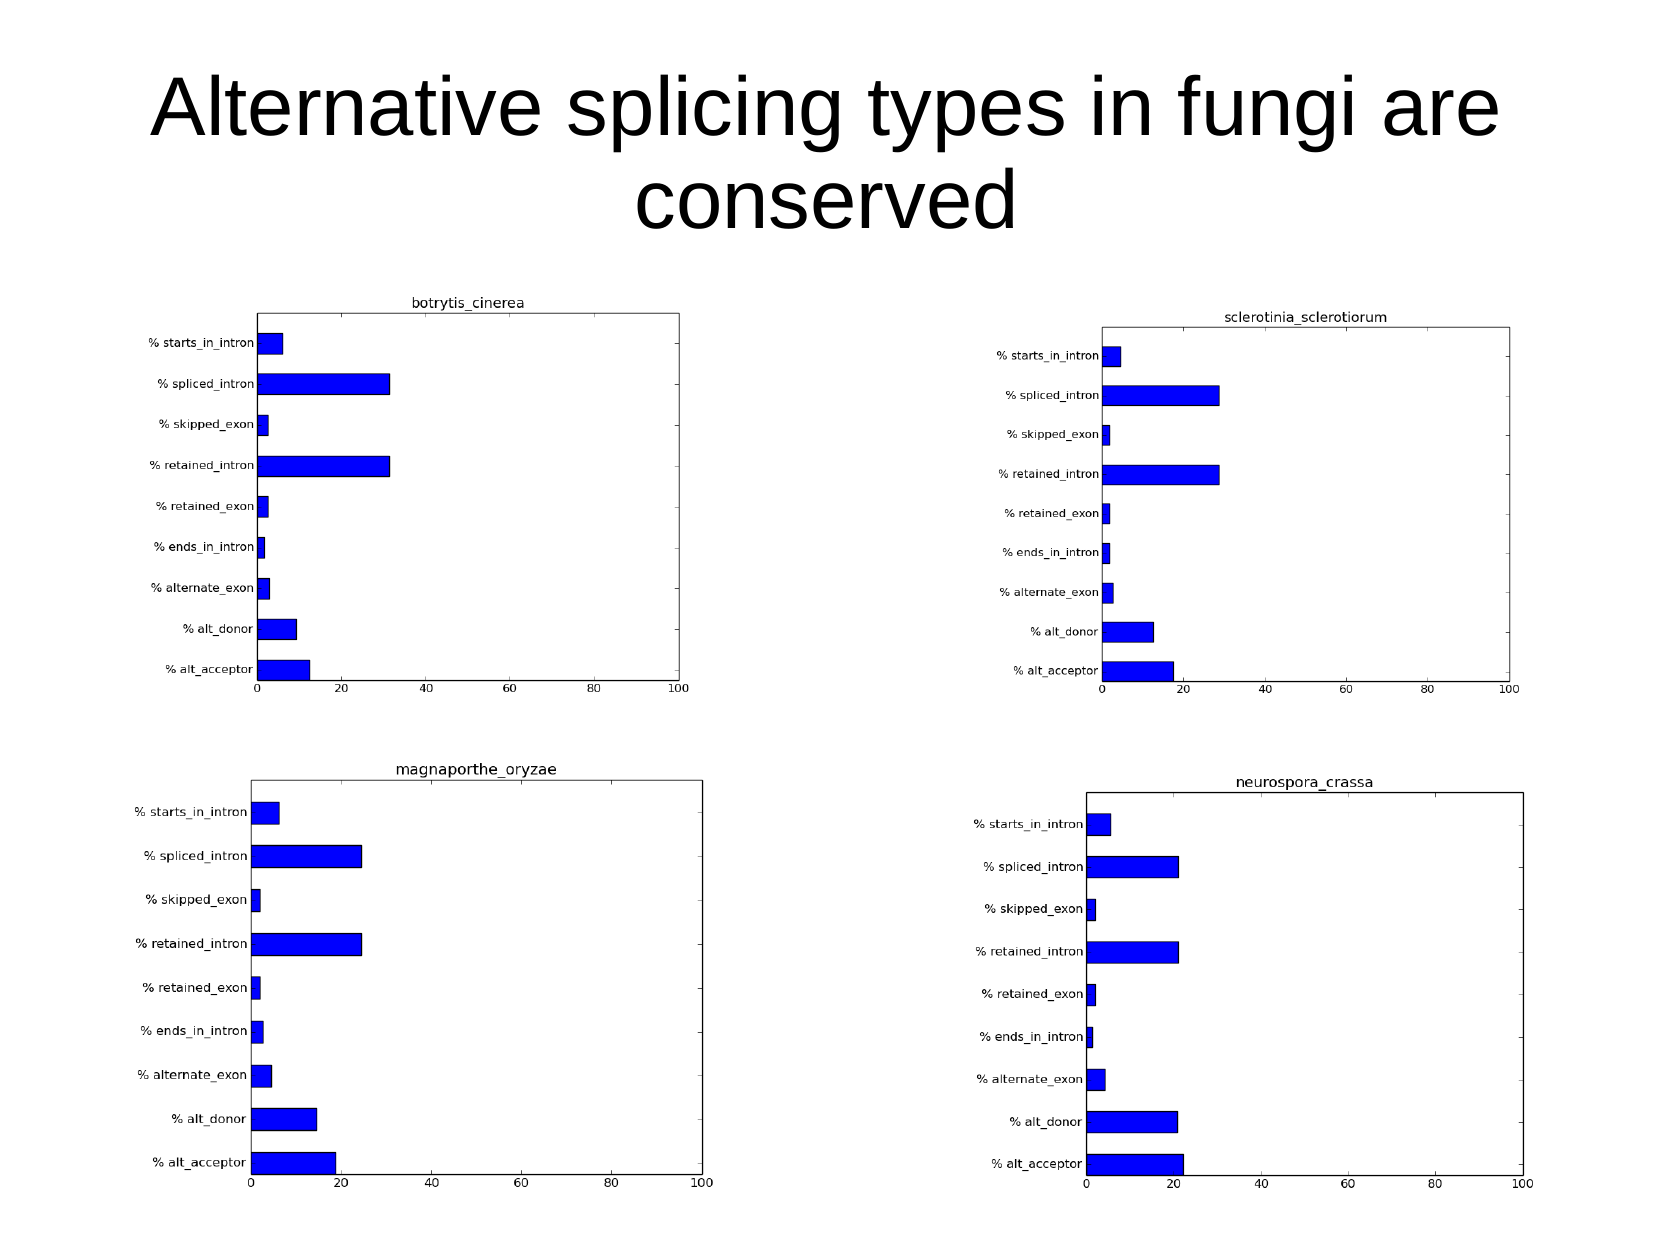

# Alternative splicing types in fungi are conserved